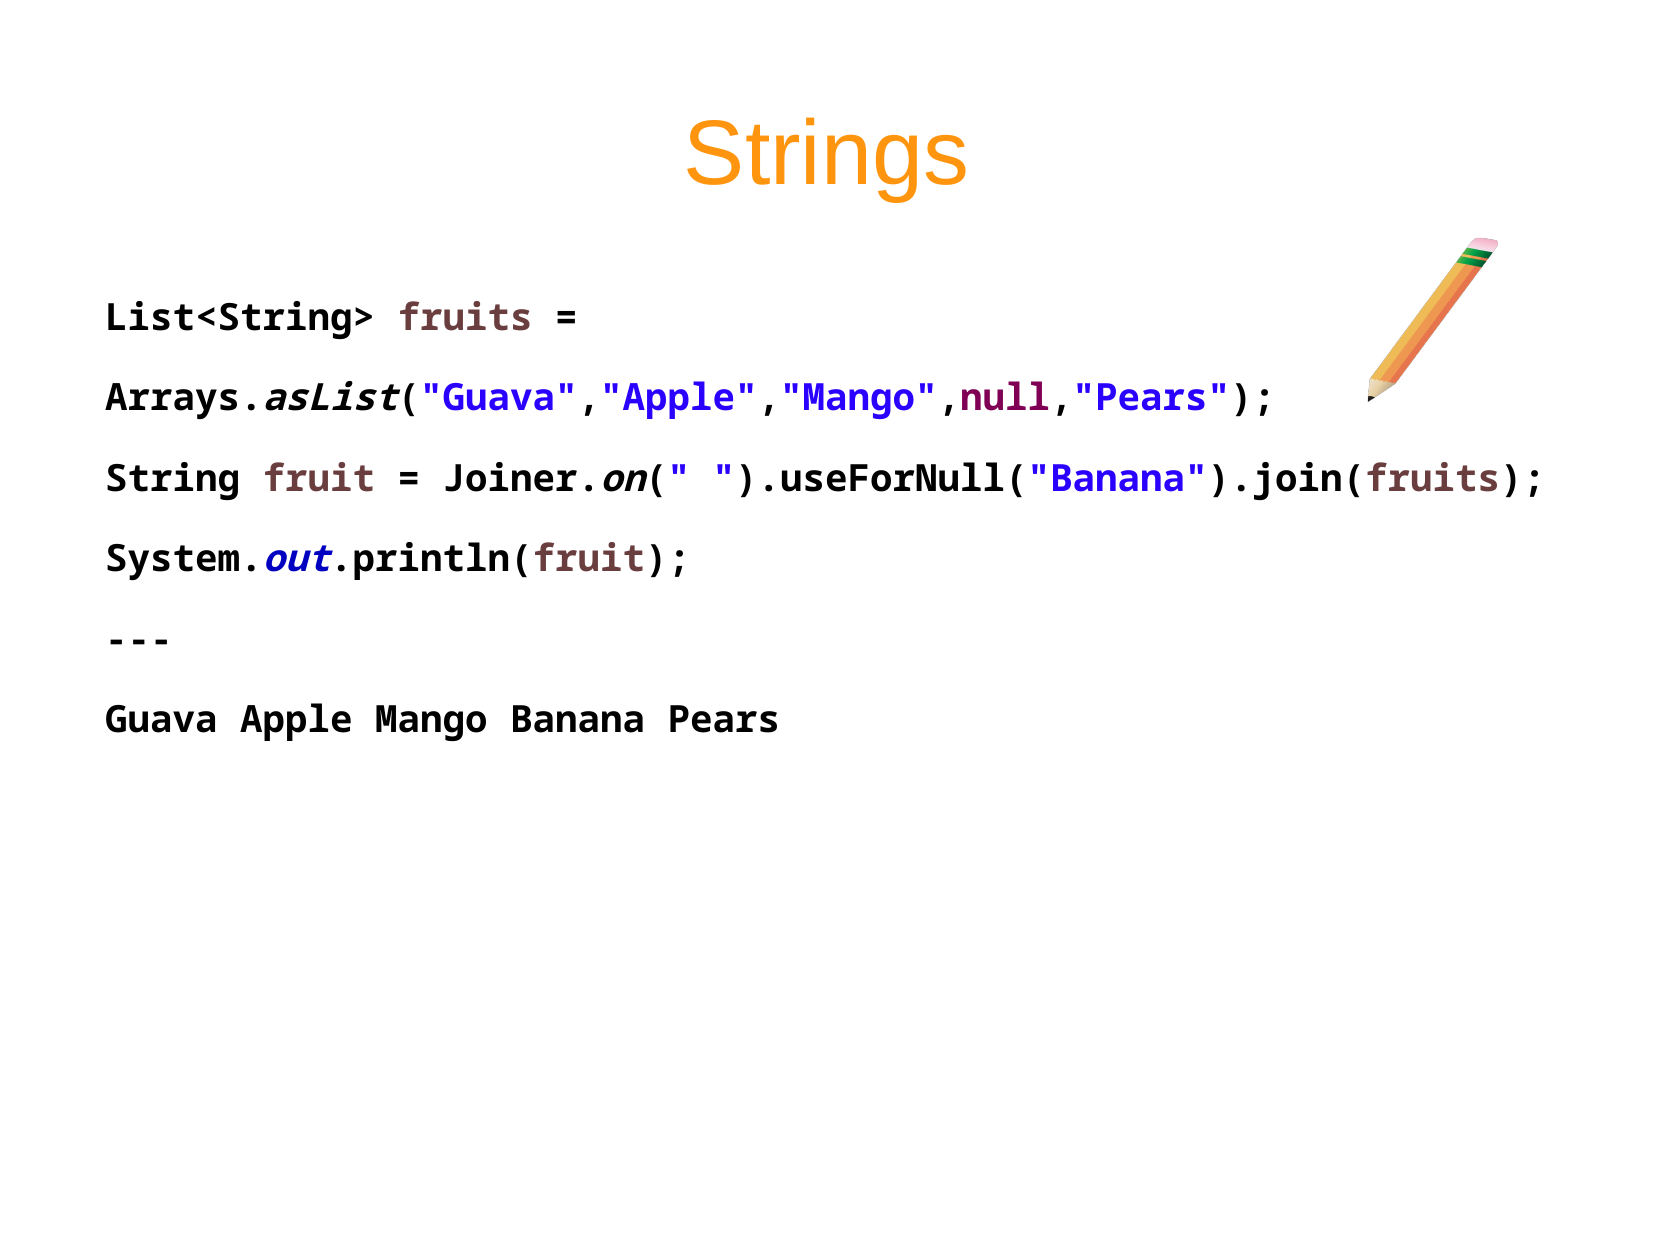

# Strings
 List<String> fruits =
 Arrays.asList("Guava","Apple","Mango",null,"Pears");
 String fruit = Joiner.on(" ").useForNull("Banana").join(fruits);
 System.out.println(fruit);
 ---
 Guava Apple Mango Banana Pears